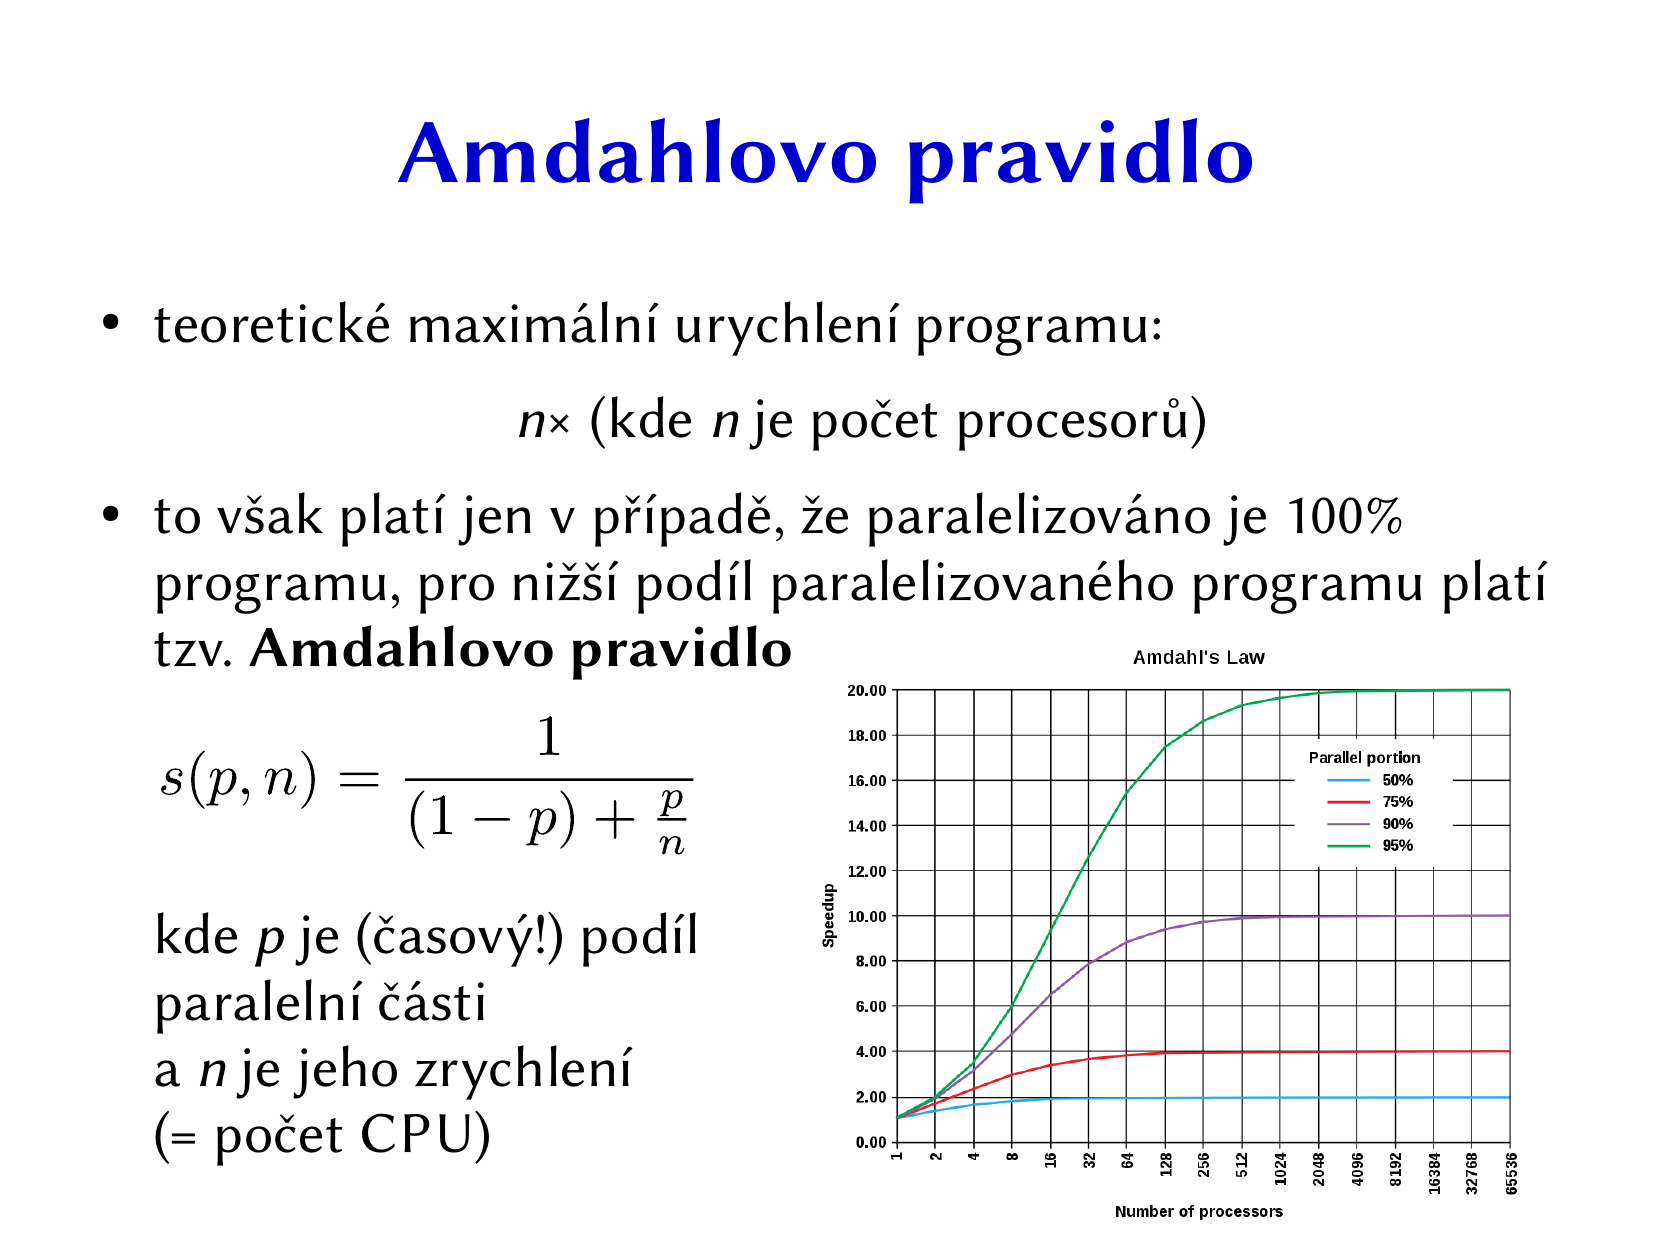

# Amdahlovo pravidlo
teoretické maximální urychlení programu:
n× (kde n je počet procesorů)
to však platí jen v případě, že paralelizováno je 100% programu, pro nižší podíl paralelizovaného programu platí tzv. Amdahlovo pravidlo
kde p je (časový!) podíl
paralelní části
a n je jeho zrychlení
(= počet CPU)